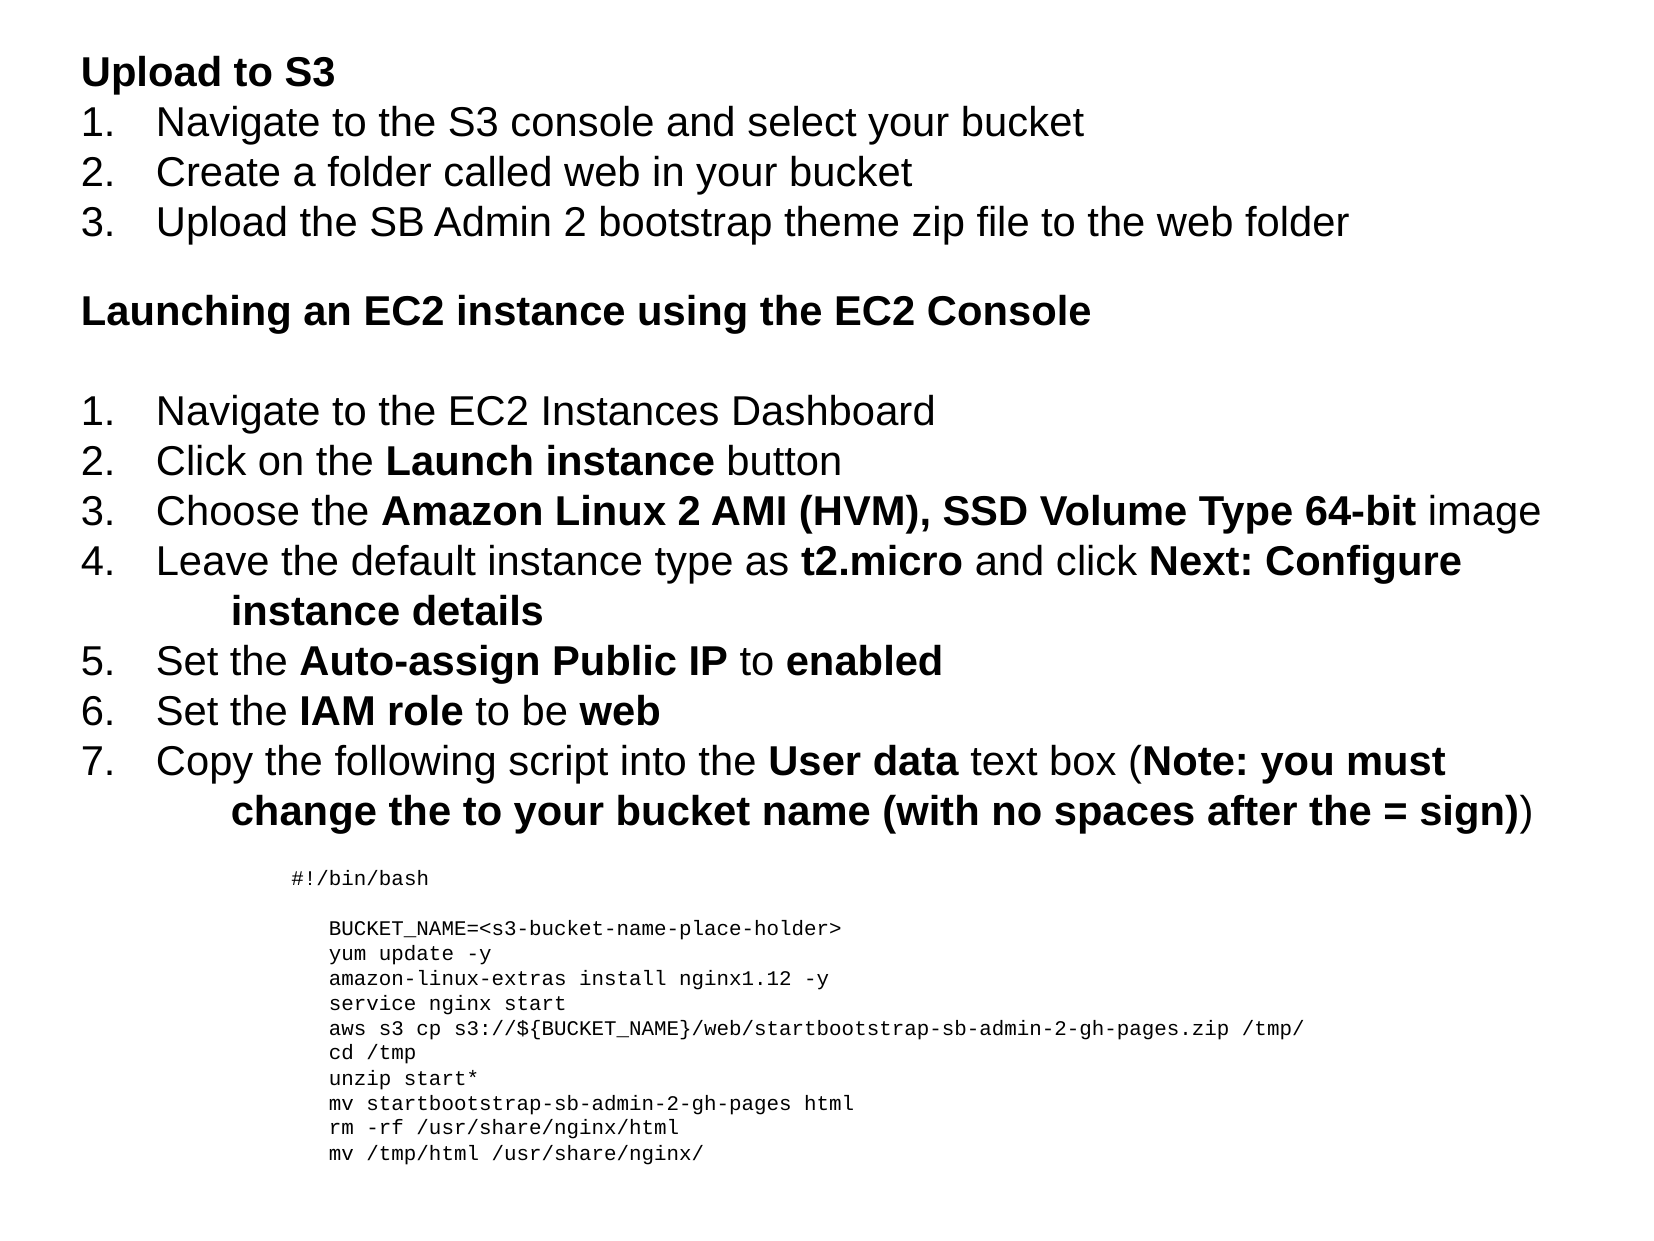

Upload to S3
Navigate to the S3 console and select your bucket
Create a folder called web in your bucket
Upload the SB Admin 2 bootstrap theme zip file to the web folder
Launching an EC2 instance using the EC2 Console
Navigate to the EC2 Instances Dashboard
Click on the Launch instance button
Choose the Amazon Linux 2 AMI (HVM), SSD Volume Type 64-bit image
Leave the default instance type as t2.micro and click Next: Configure instance details
Set the Auto-assign Public IP to enabled
Set the IAM role to be web
Copy the following script into the User data text box (Note: you must change the to your bucket name (with no spaces after the = sign))
#!/bin/bash
 BUCKET_NAME=<s3-bucket-name-place-holder>
 yum update -y
 amazon-linux-extras install nginx1.12 -y
 service nginx start
 aws s3 cp s3://${BUCKET_NAME}/web/startbootstrap-sb-admin-2-gh-pages.zip /tmp/
 cd /tmp
 unzip start*
 mv startbootstrap-sb-admin-2-gh-pages html
 rm -rf /usr/share/nginx/html
 mv /tmp/html /usr/share/nginx/